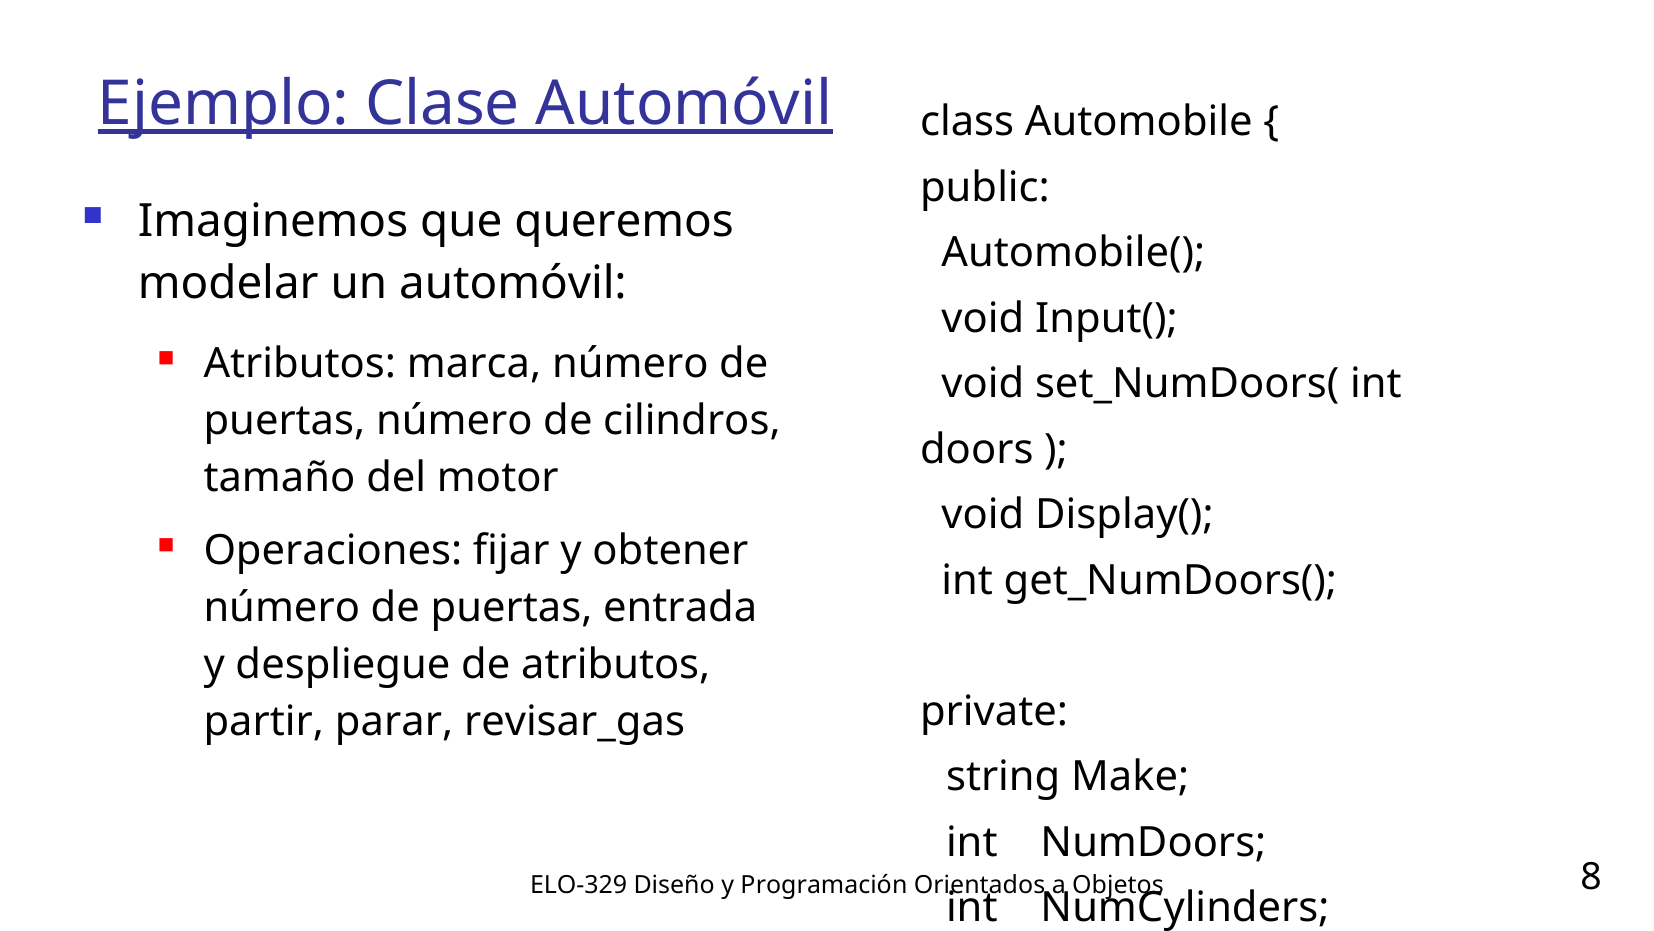

# Ejemplo: Clase Automóvil
class Automobile {
public:
 Automobile();
 void Input();
 void set_NumDoors( int doors );
 void Display();
 int get_NumDoors();
private:
	string Make;
	int NumDoors;
	int NumCylinders;
	int EngineSize;
};
Imaginemos que queremos modelar un automóvil:
Atributos: marca, número de puertas, número de cilindros, tamaño del motor
Operaciones: fijar y obtener número de puertas, entrada y despliegue de atributos, partir, parar, revisar_gas
8